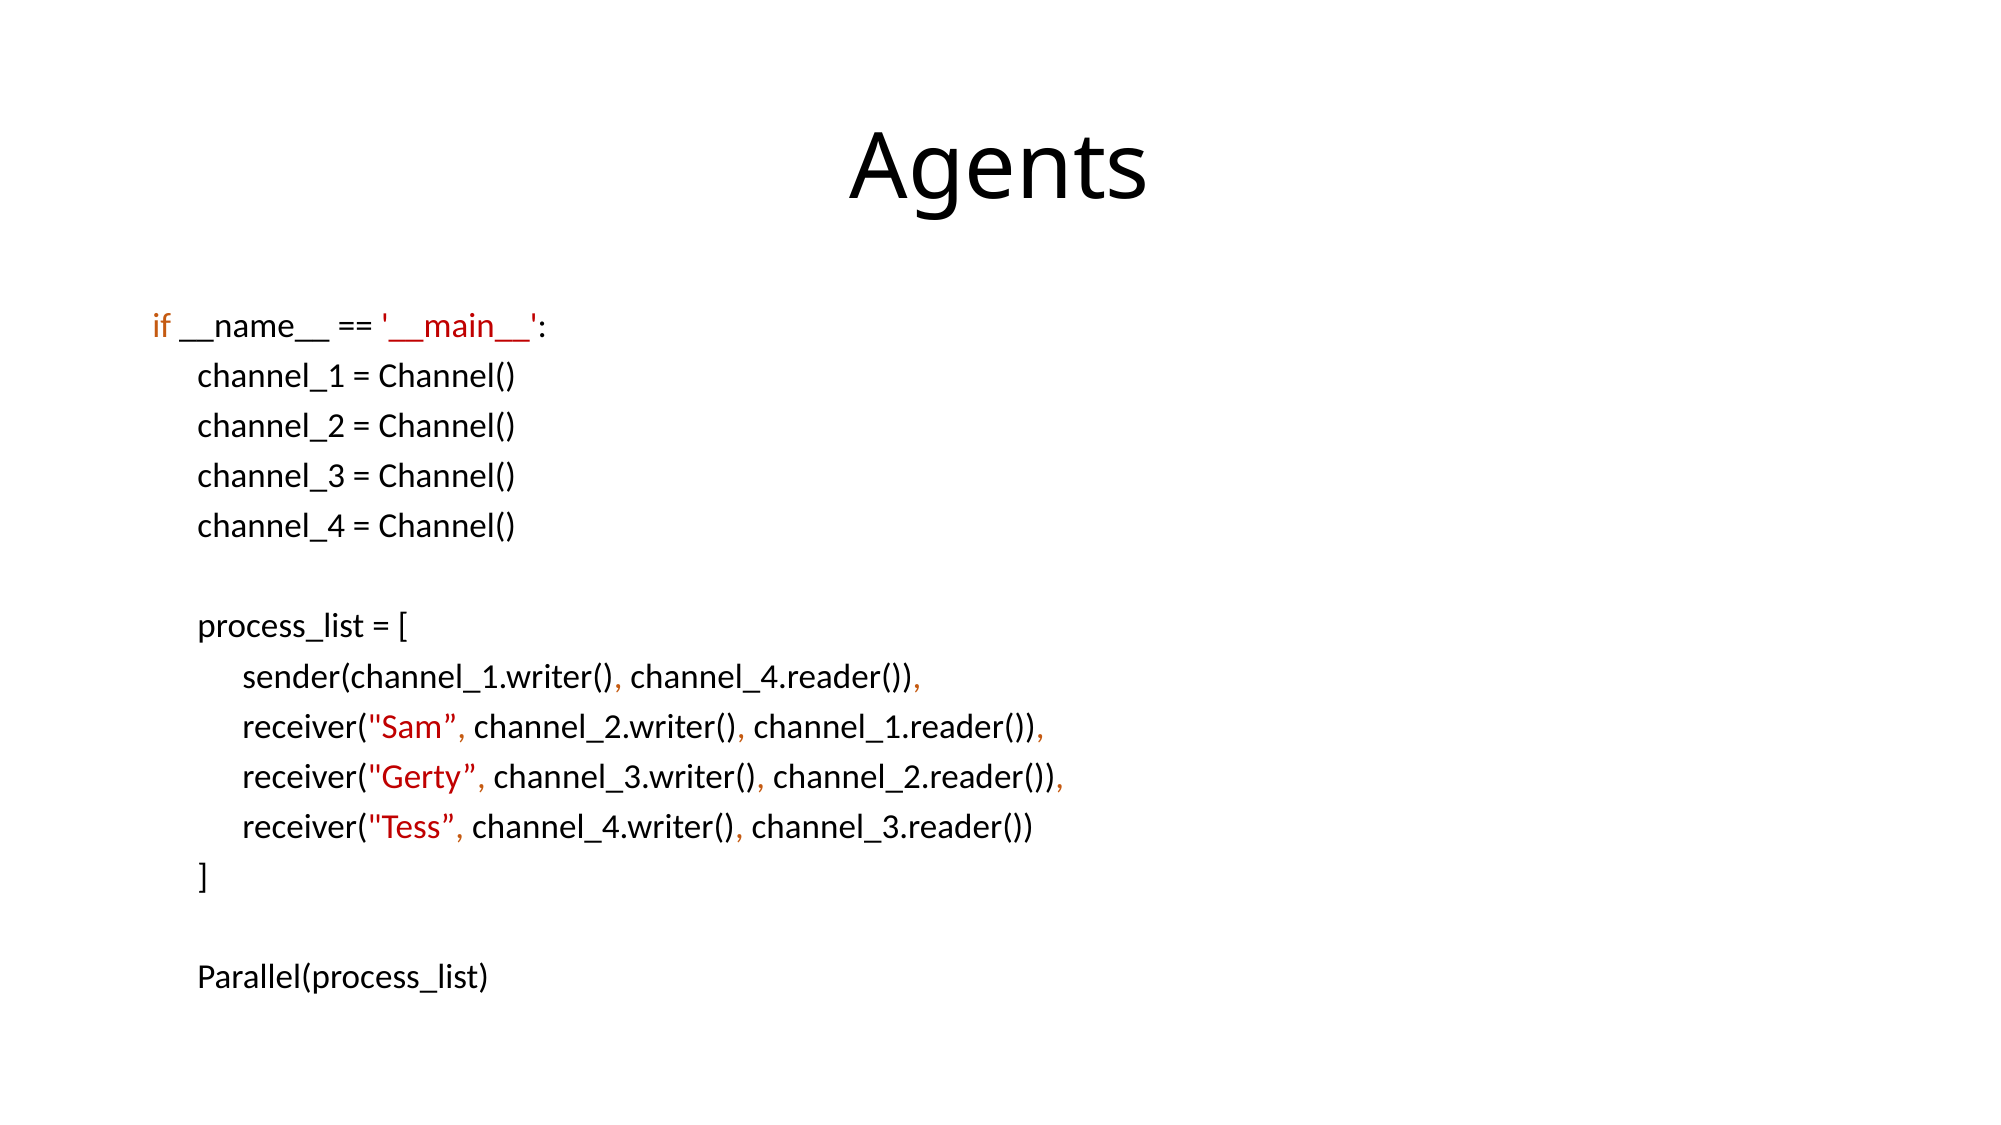

# Agents
if __name__ == '__main__':
	channel_1 = Channel()
	channel_2 = Channel()
	channel_3 = Channel()
	channel_4 = Channel()
	process_list = [
		sender(channel_1.writer(), channel_4.reader()),
		receiver("Sam”, channel_2.writer(), channel_1.reader()),
		receiver("Gerty”, channel_3.writer(), channel_2.reader()),
		receiver("Tess”, channel_4.writer(), channel_3.reader())
	]
	Parallel(process_list)